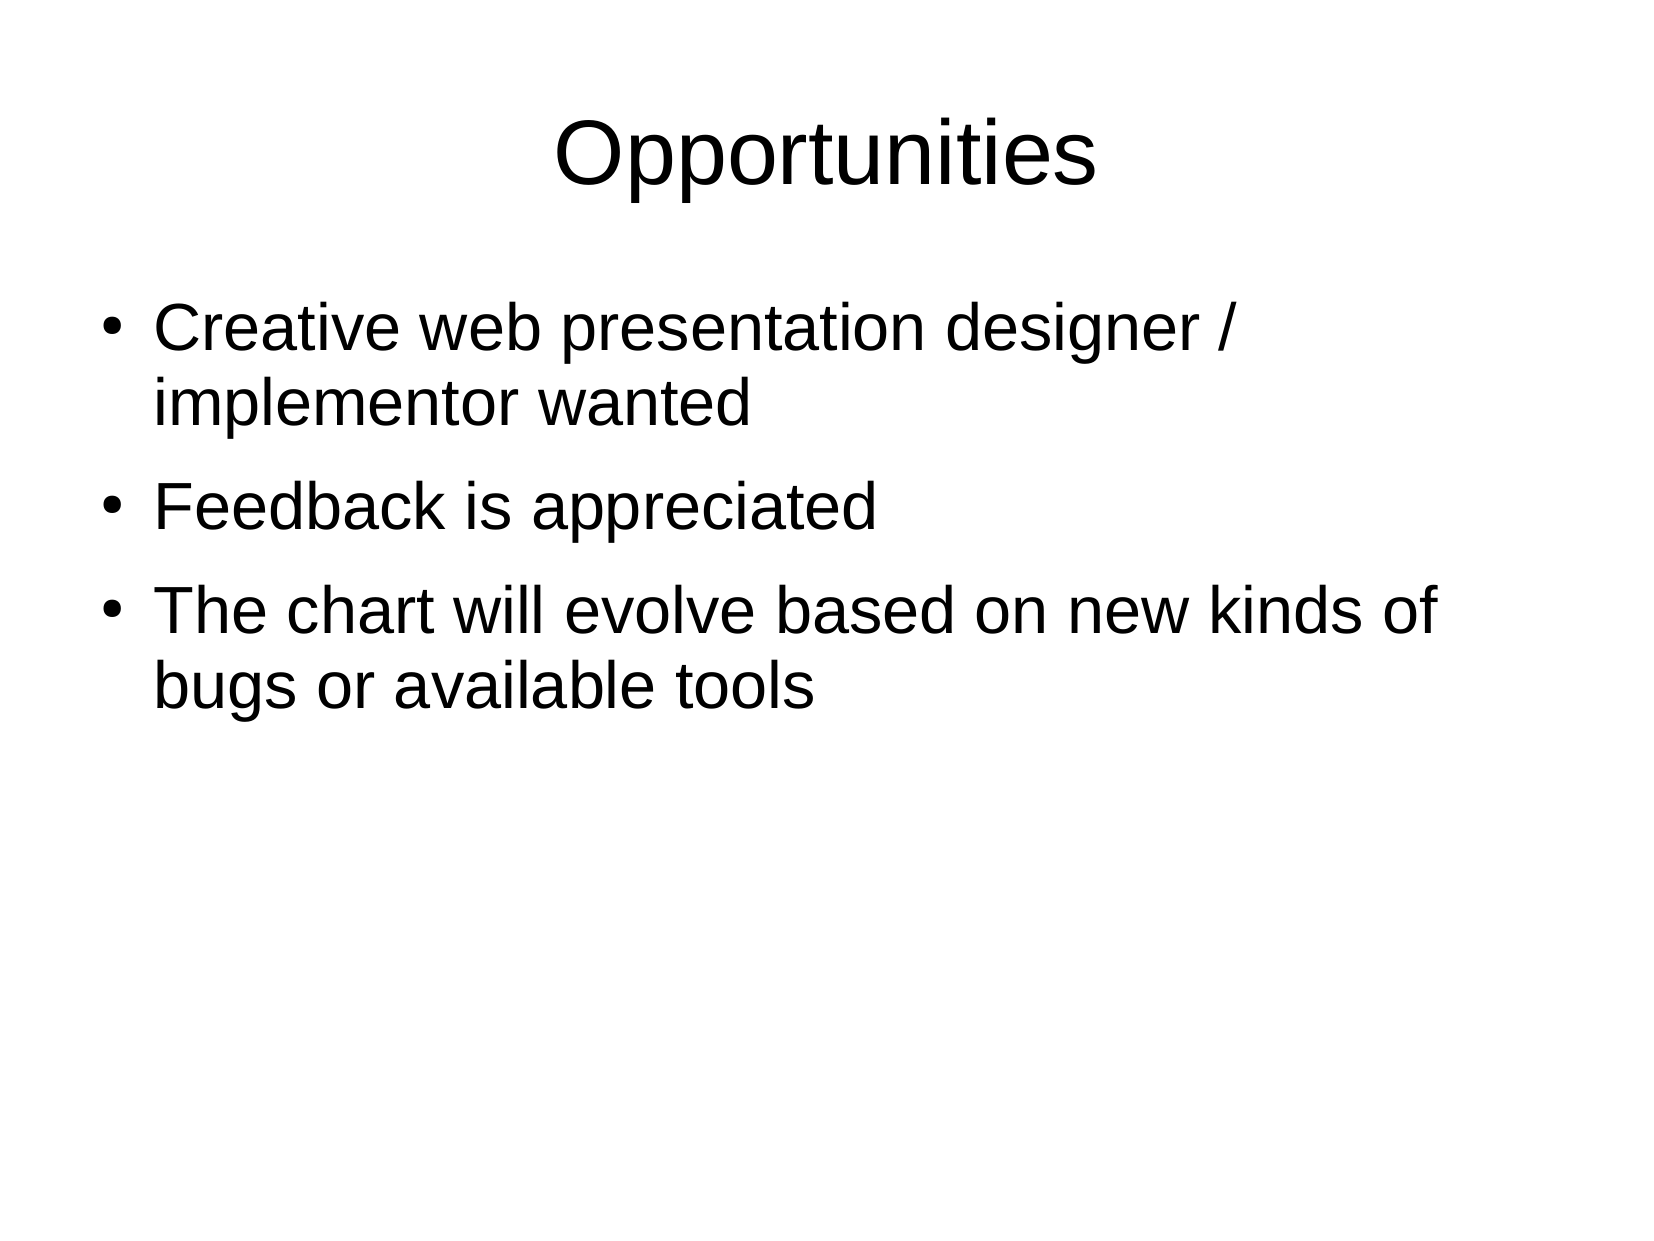

# Opportunities
Creative web presentation designer / implementor wanted
Feedback is appreciated
The chart will evolve based on new kinds of bugs or available tools